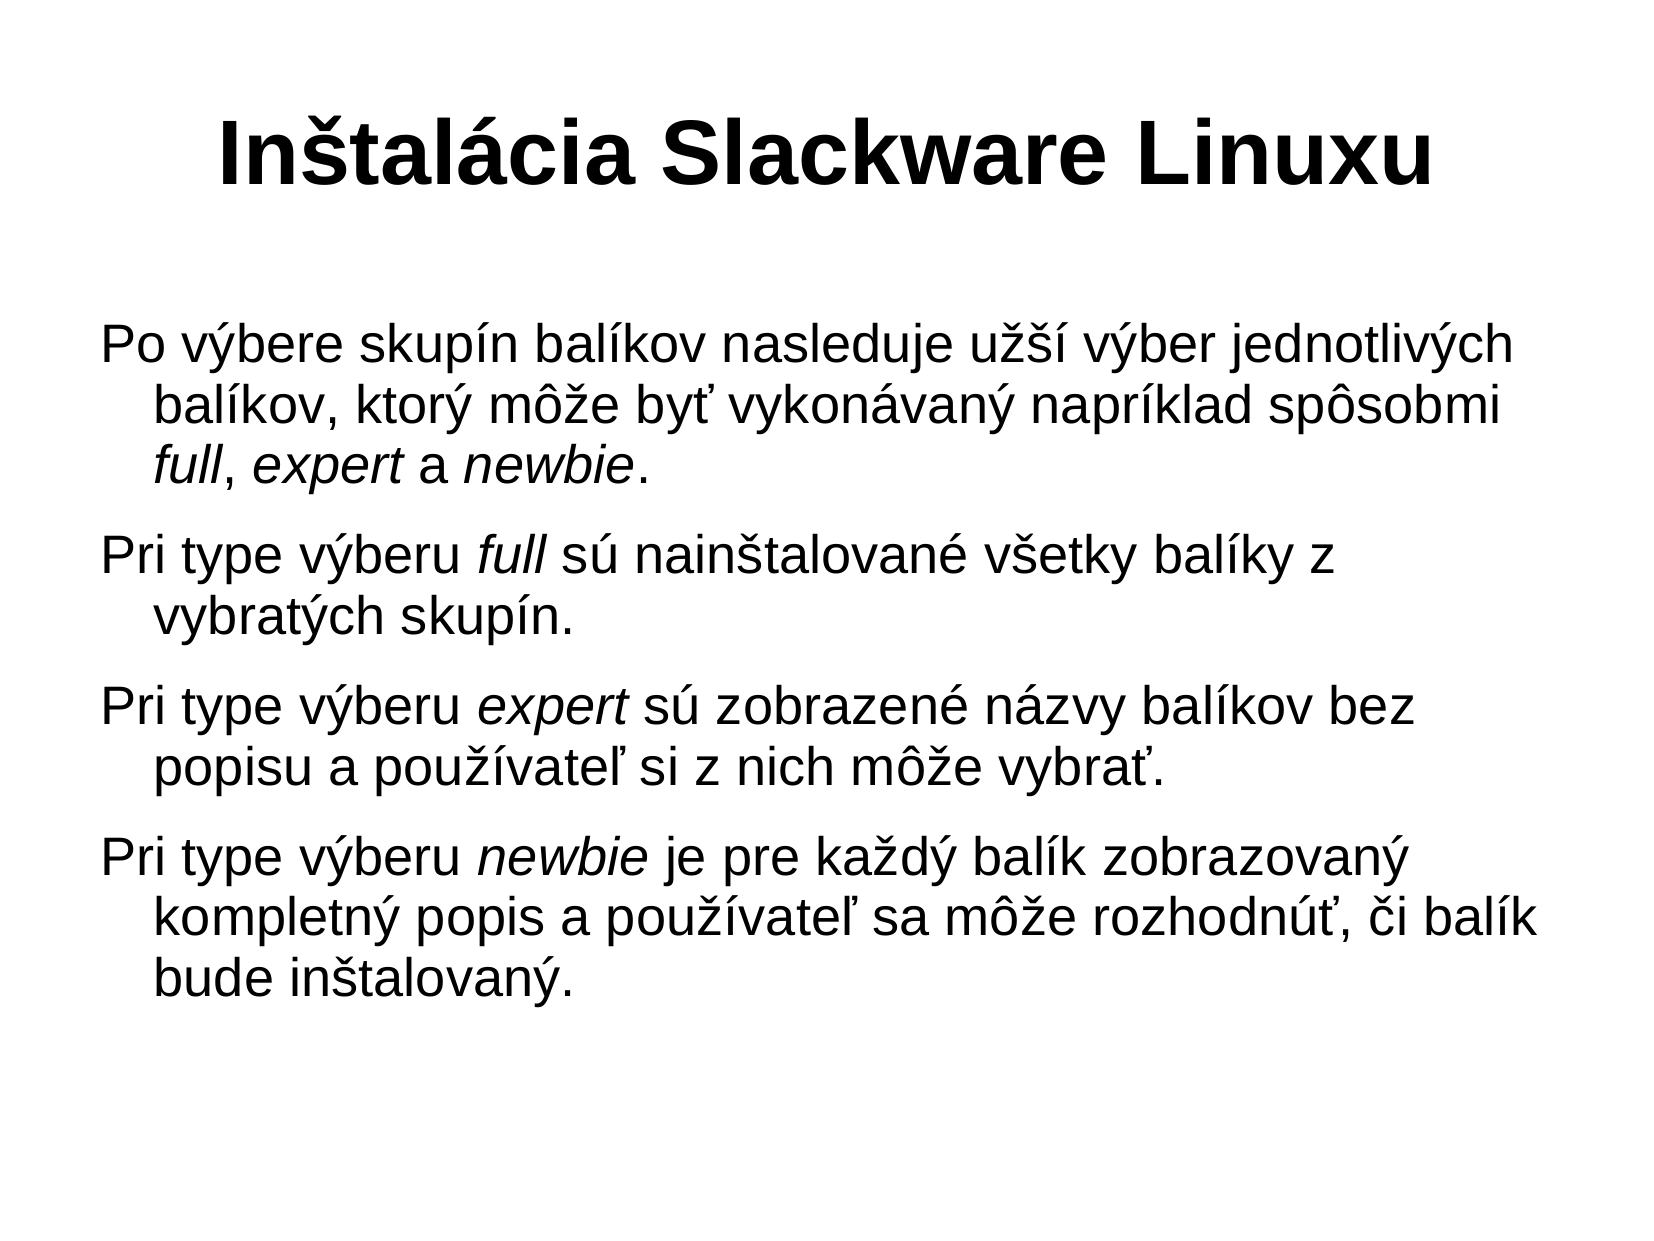

# Inštalácia Slackware Linuxu
Po výbere skupín balíkov nasleduje užší výber jednotlivých balíkov, ktorý môže byť vykonávaný napríklad spôsobmi full, expert a newbie.
Pri type výberu full sú nainštalované všetky balíky z vybratých skupín.
Pri type výberu expert sú zobrazené názvy balíkov bez popisu a používateľ si z nich môže vybrať.
Pri type výberu newbie je pre každý balík zobrazovaný kompletný popis a používateľ sa môže rozhodnúť, či balík bude inštalovaný.